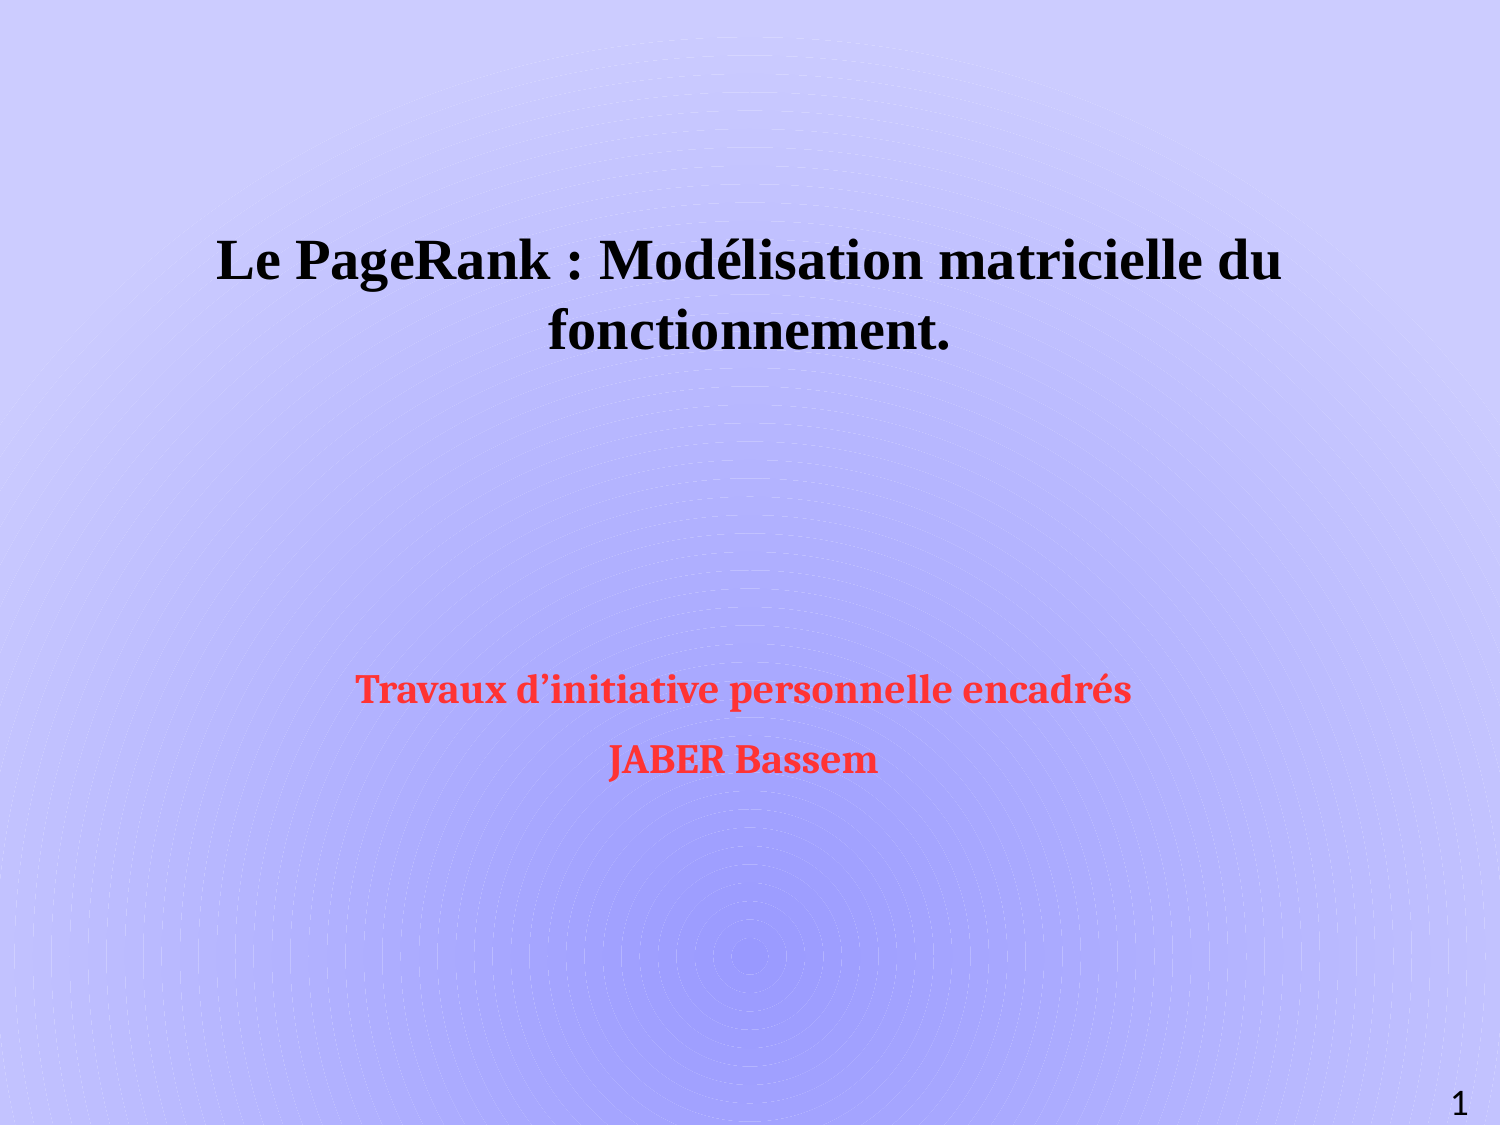

# Le PageRank : Modélisation matricielle du fonctionnement.
Travaux d’initiative personnelle encadrés
JABER Bassem